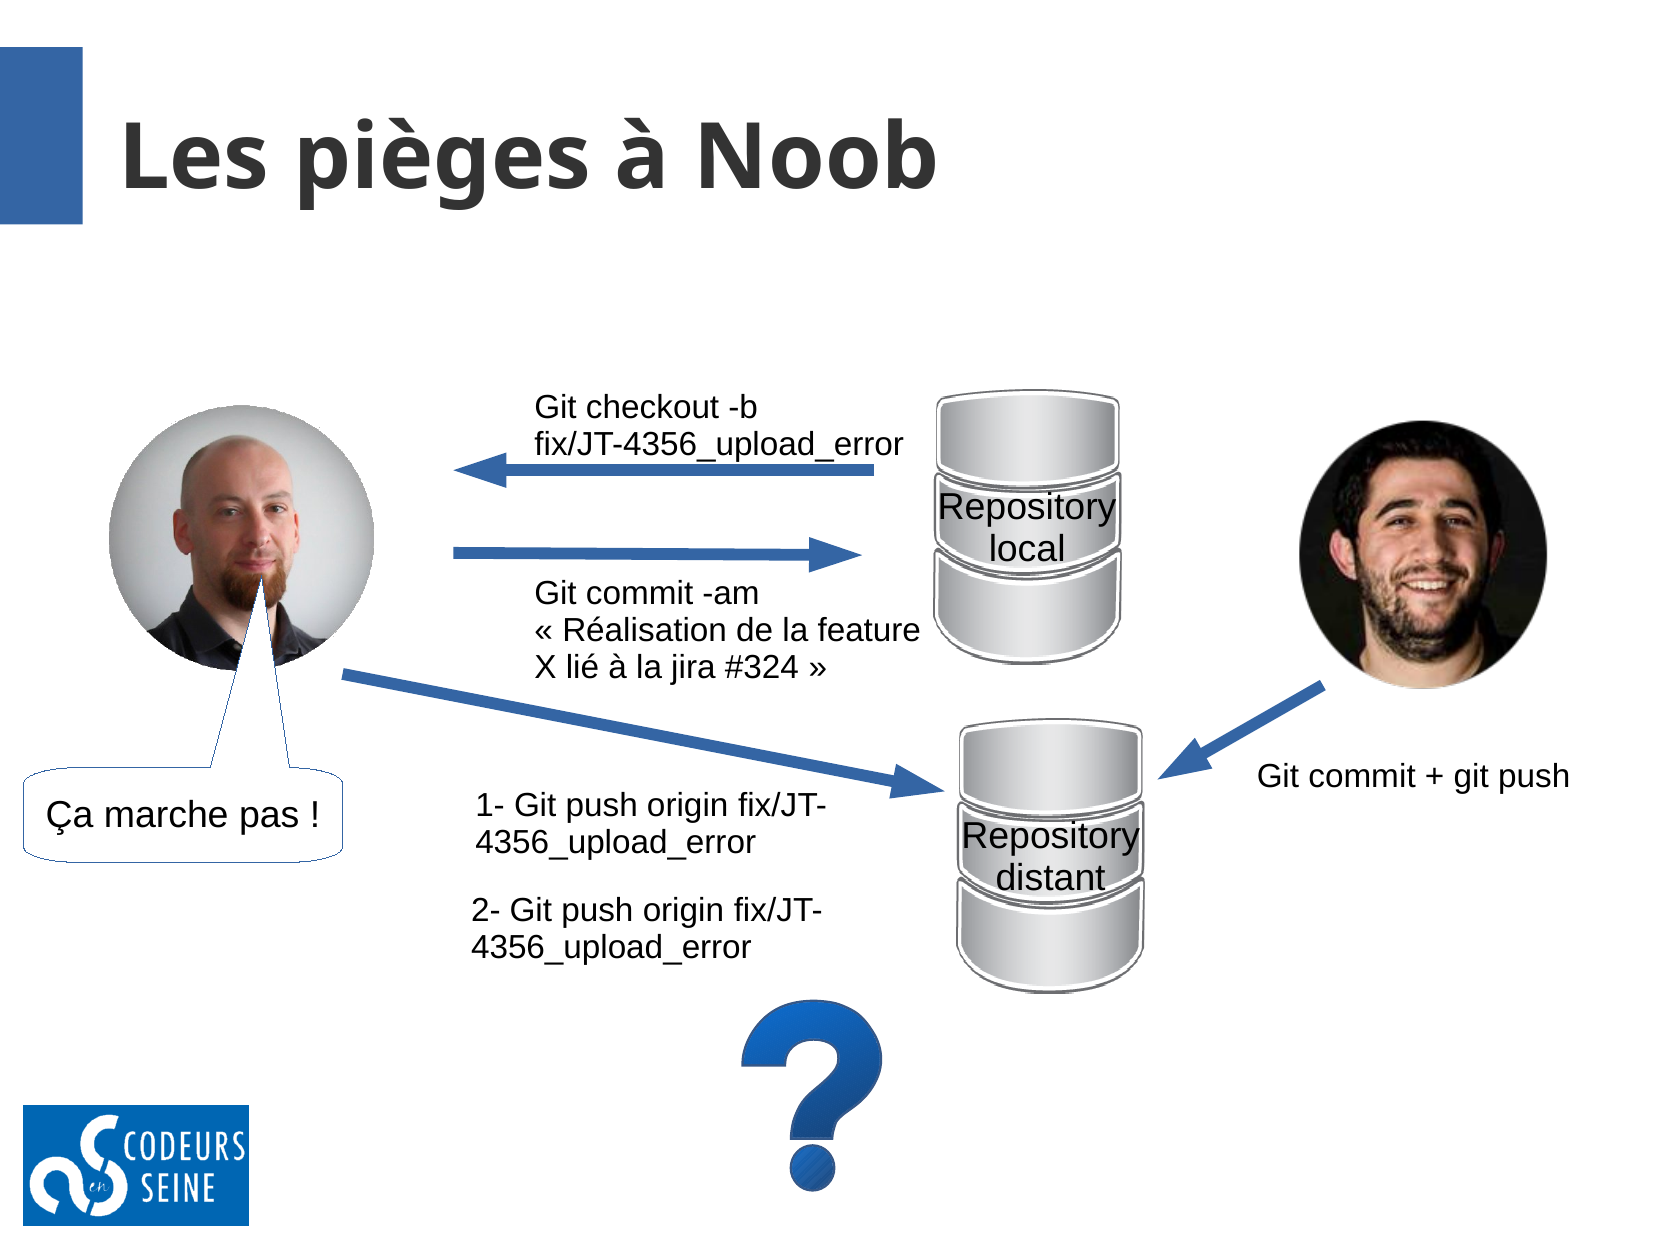

# Les pièges à Noob
Git checkout -b
fix/JT-4356_upload_error
Repository
local
Git commit -am
« Réalisation de la feature X lié à la jira #324 »
Repository
distant
Git commit + git push
Ça marche pas !
1- Git push origin fix/JT-4356_upload_error
2- Git push origin fix/JT-4356_upload_error